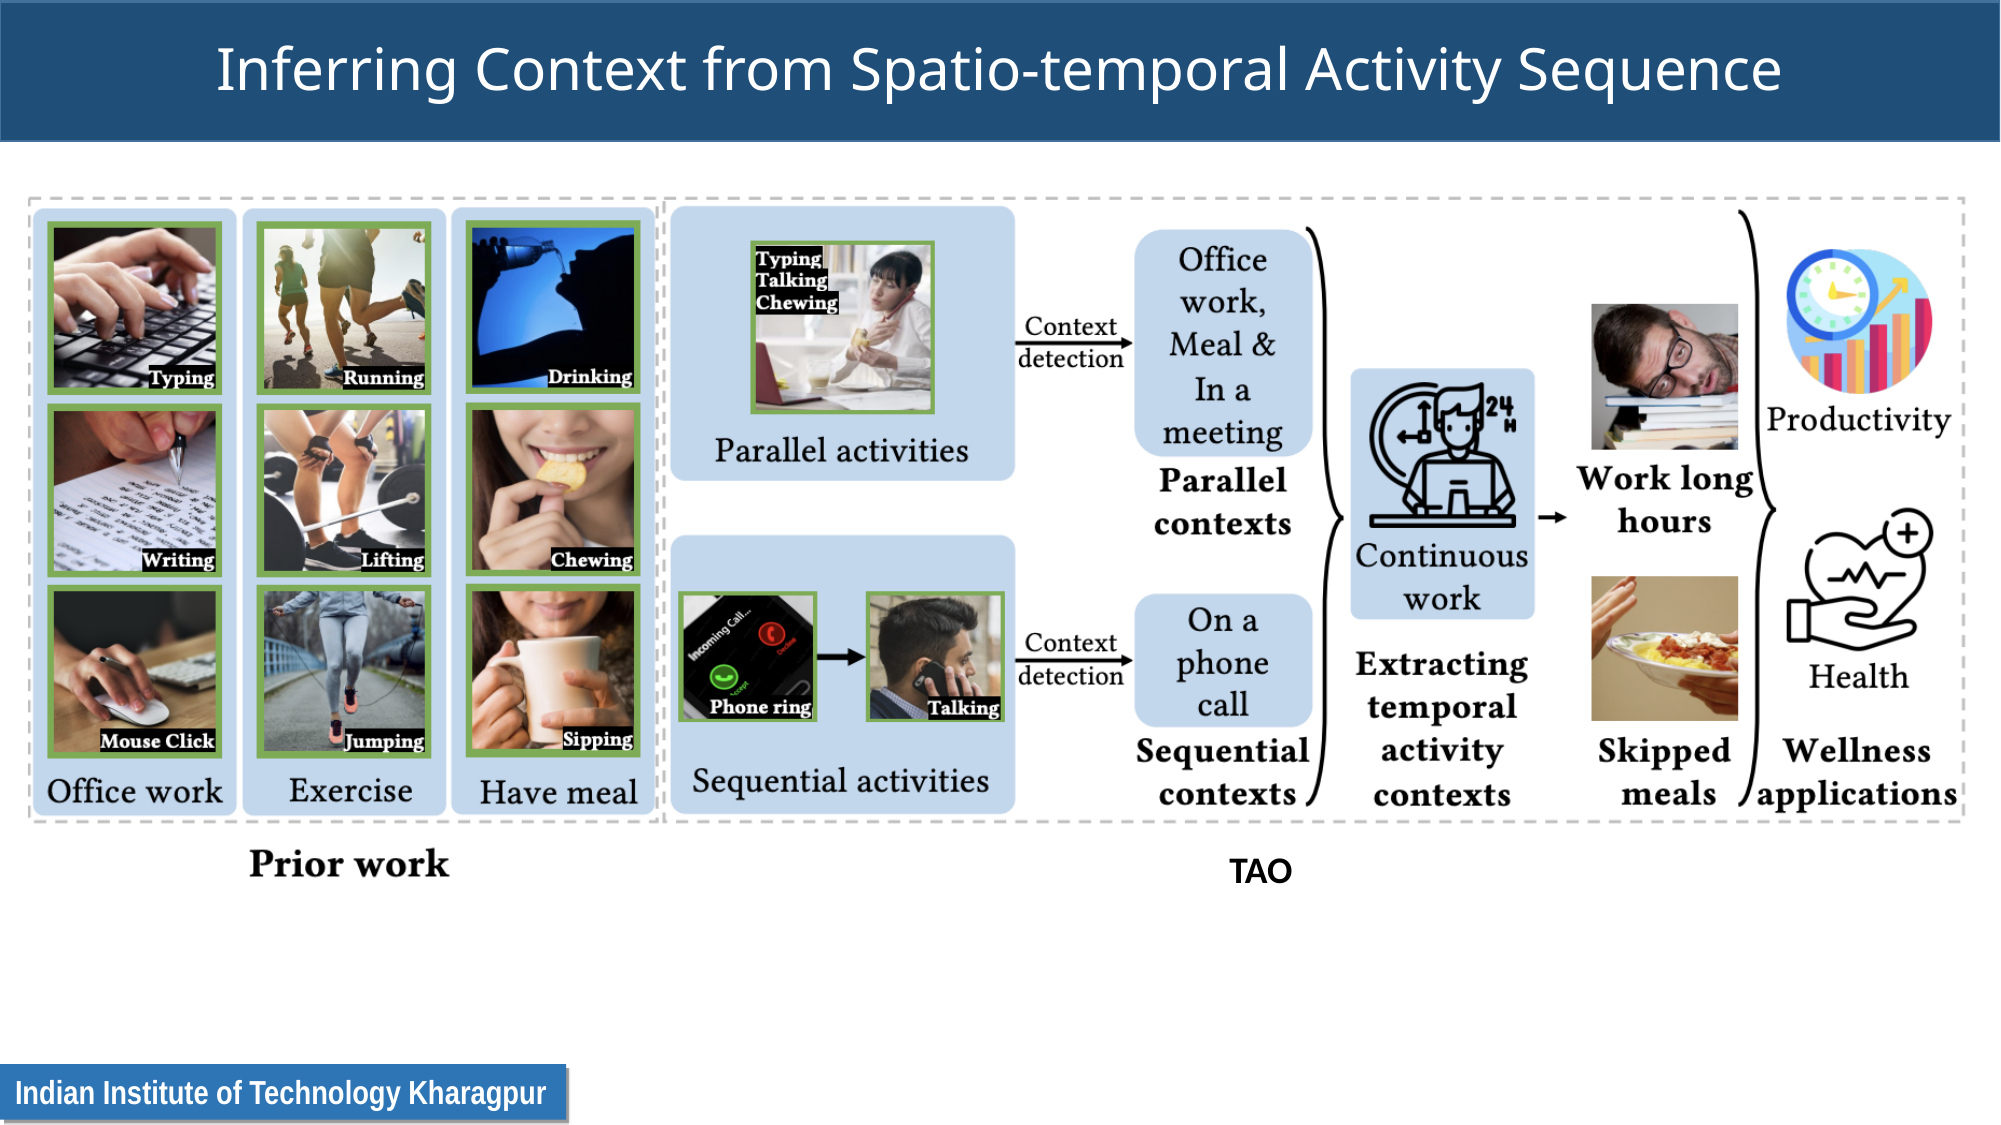

# Inferring Context from Spatio-temporal Activity Sequence
TAO